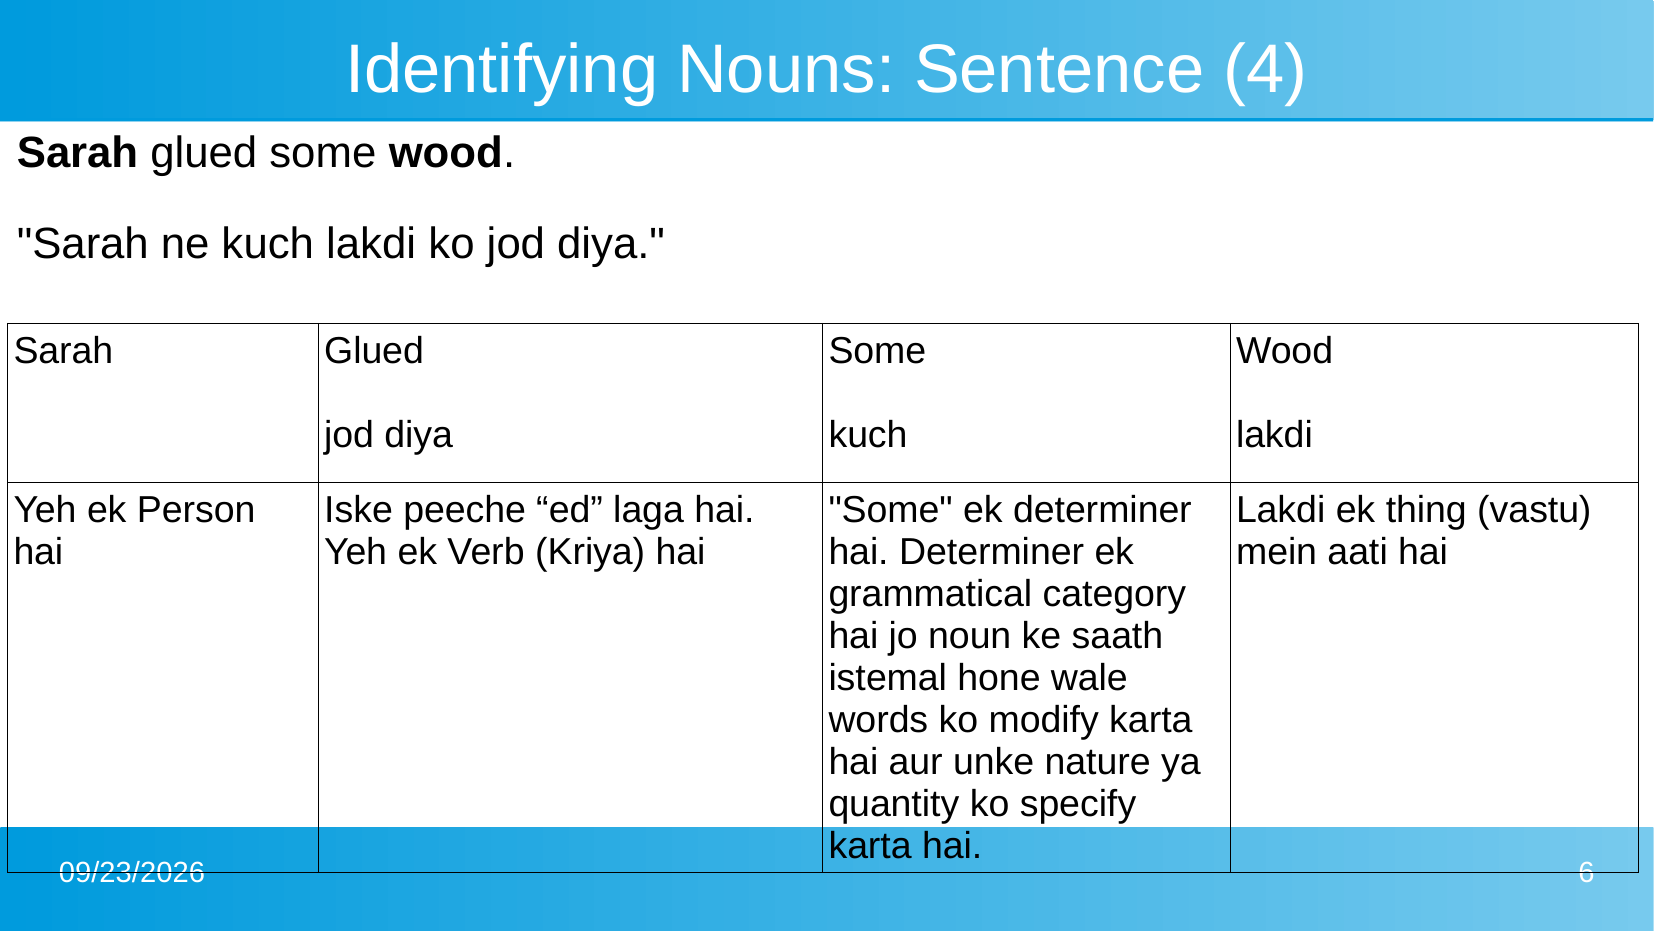

# Identifying Nouns: Sentence (4)
Sarah glued some wood.
"Sarah ne kuch lakdi ko jod diya."
| Sarah | Glued jod diya | Some kuch | Wood lakdi |
| --- | --- | --- | --- |
| Yeh ek Person hai | Iske peeche “ed” laga hai. Yeh ek Verb (Kriya) hai | "Some" ek determiner hai. Determiner ek grammatical category hai jo noun ke saath istemal hone wale words ko modify karta hai aur unke nature ya quantity ko specify karta hai. | Lakdi ek thing (vastu) mein aati hai |
6